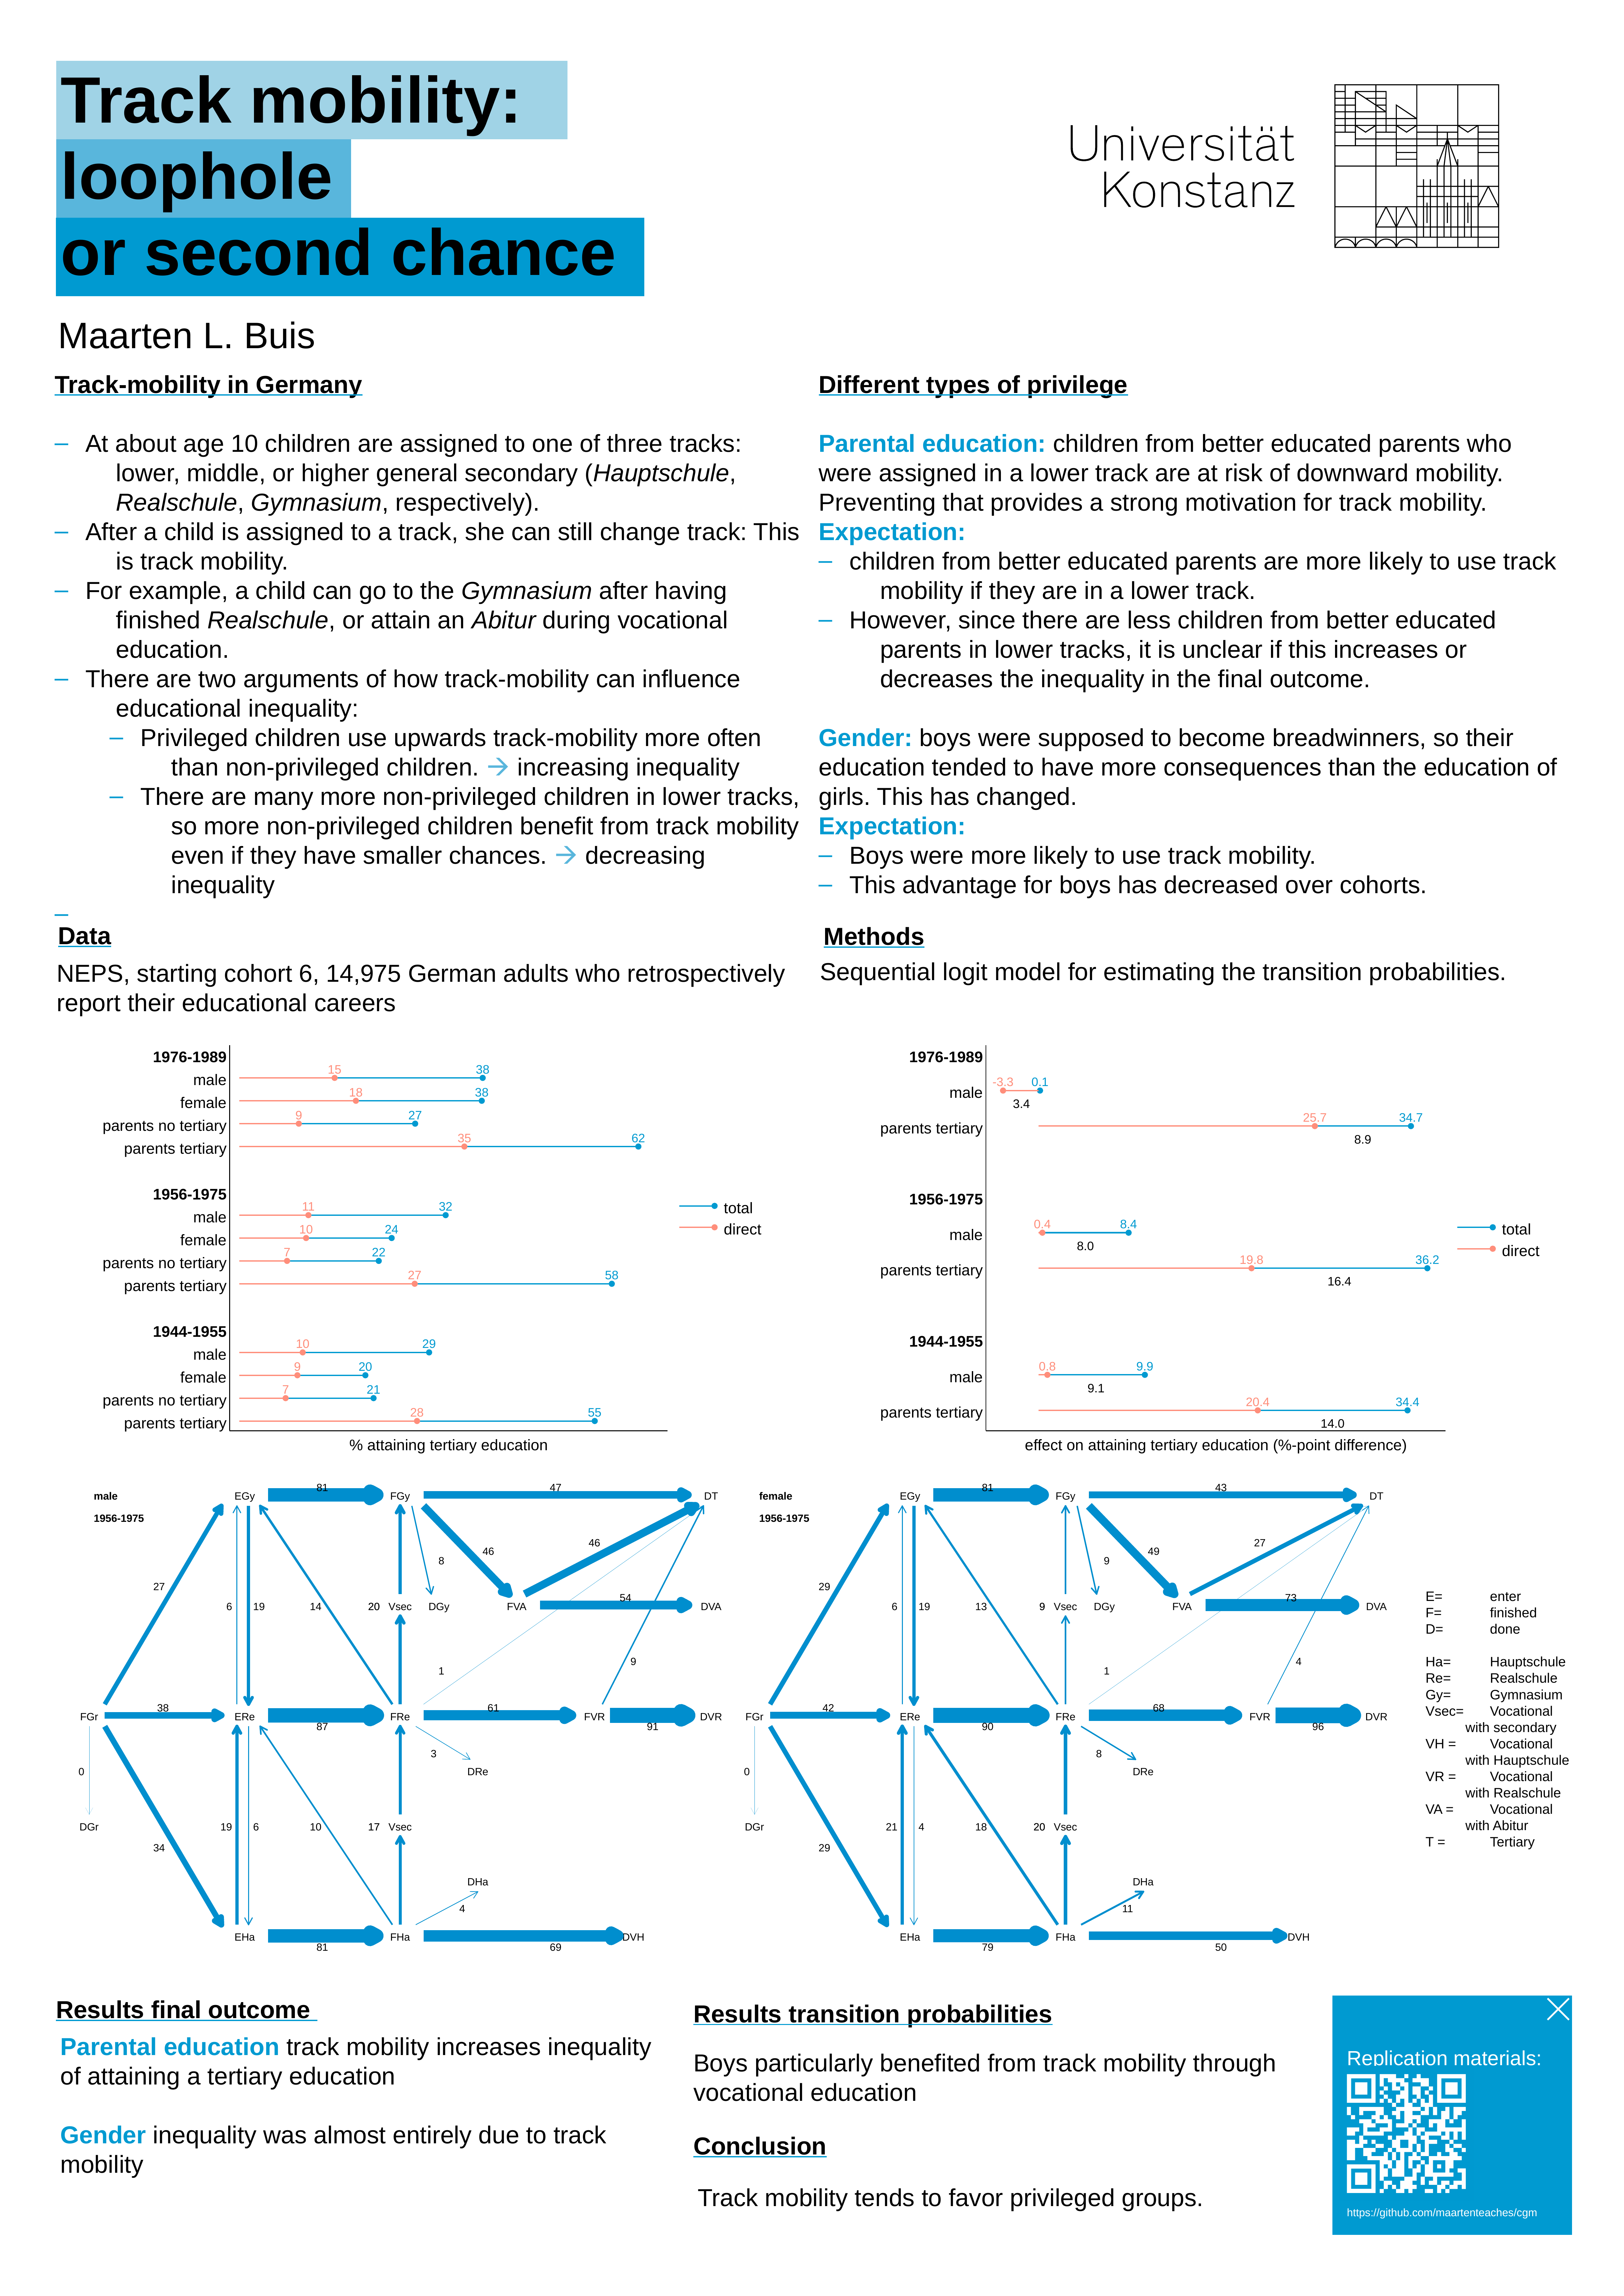

Track mobility:
loophole
or second chance
Maarten L. Buis
Track-mobility in Germany
At about age 10 children are assigned to one of three tracks: lower, middle, or higher general secondary (Hauptschule, Realschule, Gymnasium, respectively).
After a child is assigned to a track, she can still change track: This is track mobility.
For example, a child can go to the Gymnasium after having finished Realschule, or attain an Abitur during vocational education.
There are two arguments of how track-mobility can influence educational inequality:
Privileged children use upwards track-mobility more often than non-privileged children.  increasing inequality
There are many more non-privileged children in lower tracks, so more non-privileged children benefit from track mobility even if they have smaller chances.  decreasing inequality
Different types of privilege
Parental education: children from better educated parents who were assigned in a lower track are at risk of downward mobility. Preventing that provides a strong motivation for track mobility.
Expectation:
children from better educated parents are more likely to use track mobility if they are in a lower track.
However, since there are less children from better educated parents in lower tracks, it is unclear if this increases or decreases the inequality in the final outcome.
Gender: boys were supposed to become breadwinners, so their education tended to have more consequences than the education of girls. This has changed.
Expectation:
Boys were more likely to use track mobility.
This advantage for boys has decreased over cohorts.
Data
Methods
Sequential logit model for estimating the transition probabilities.
NEPS, starting cohort 6, 14,975 German adults who retrospectively report their educational careers
E=	enter
F=	finished
D=	done
Ha=	Hauptschule
Re=	Realschule
Gy=	Gymnasium
Vsec=	Vocational
	with secondary
VH = 	Vocational
	with Hauptschule
VR = 	Vocational
	with Realschule
VA = 	Vocational
	with Abitur
T = 	Tertiary
Results final outcome
Replication materials:
https://github.com/maartenteaches/cgm
Results transition probabilities
Parental education track mobility increases inequality of attaining a tertiary education
Gender inequality was almost entirely due to track mobility
Boys particularly benefited from track mobility through vocational education
Conclusion
Track mobility tends to favor privileged groups.